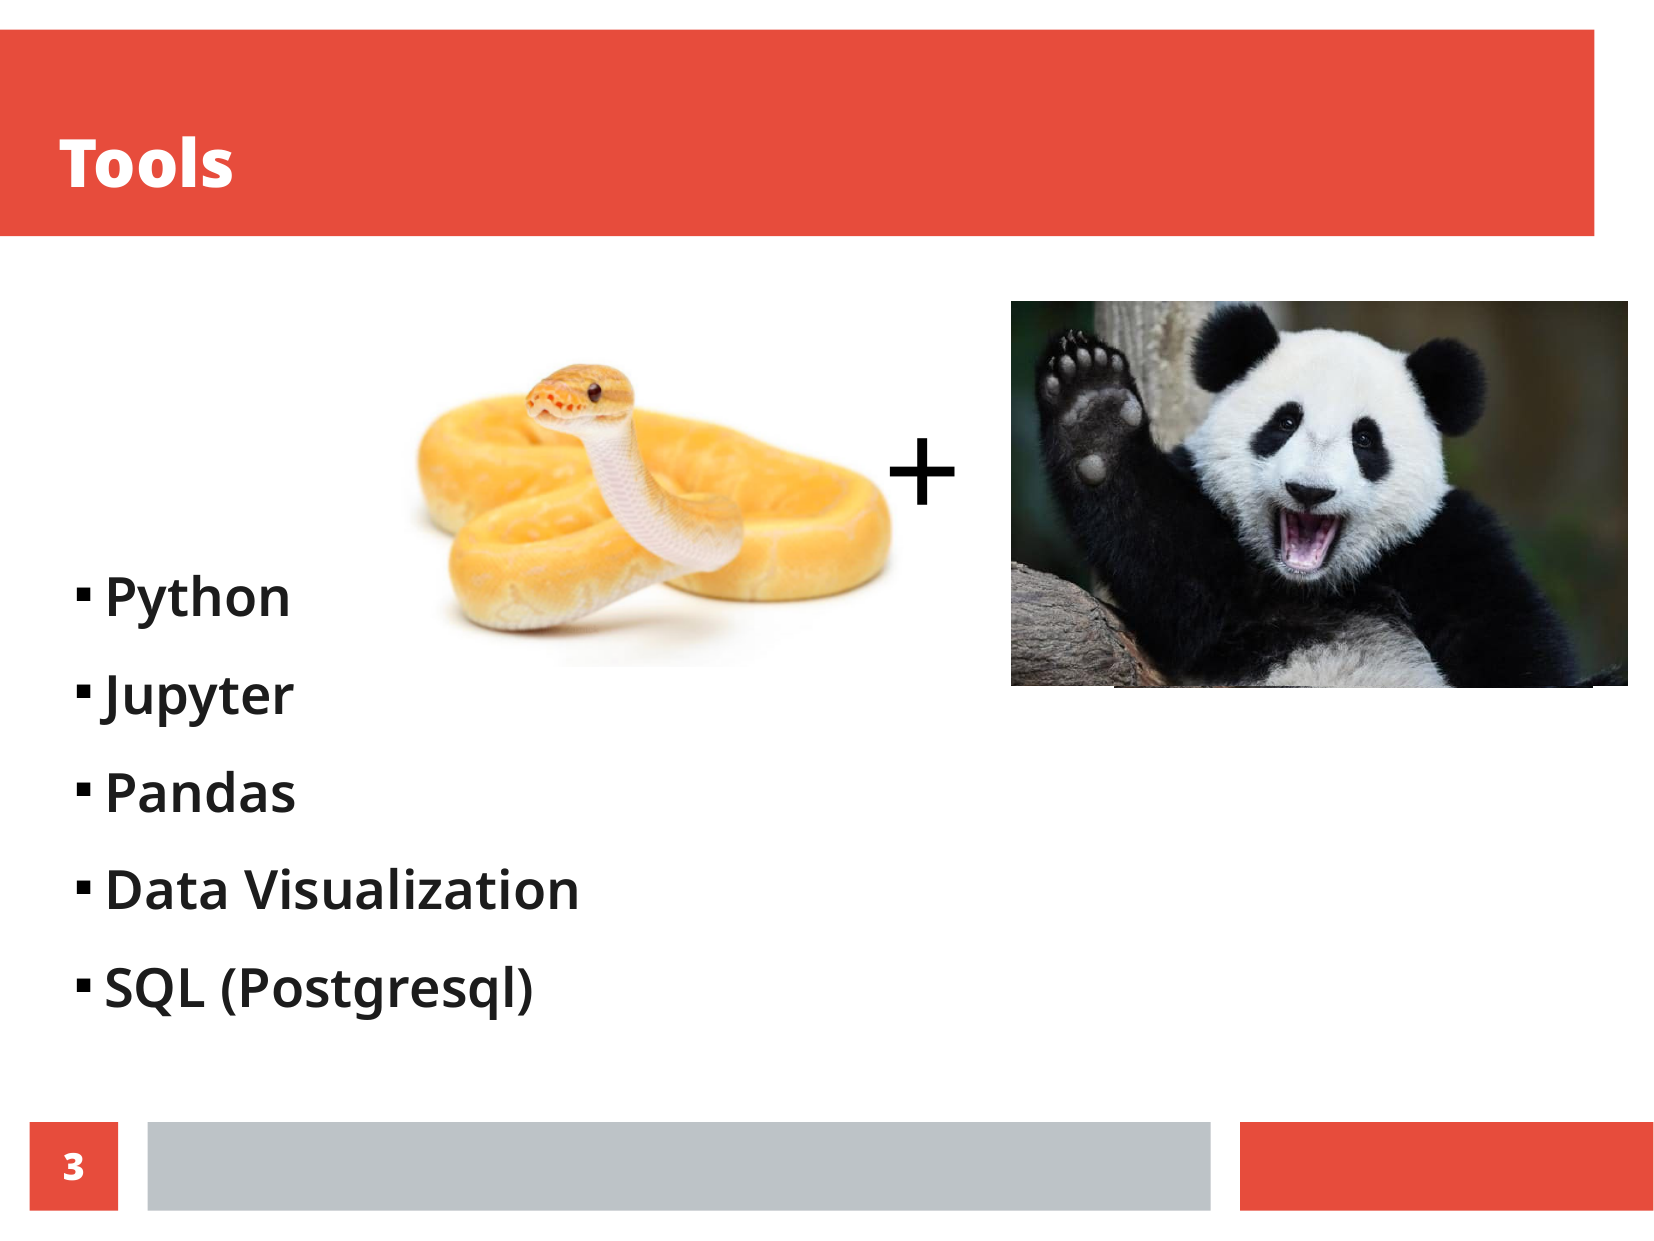

# Tools
+
 Python
 Jupyter
 Pandas
 Data Visualization
 SQL (Postgresql)
3